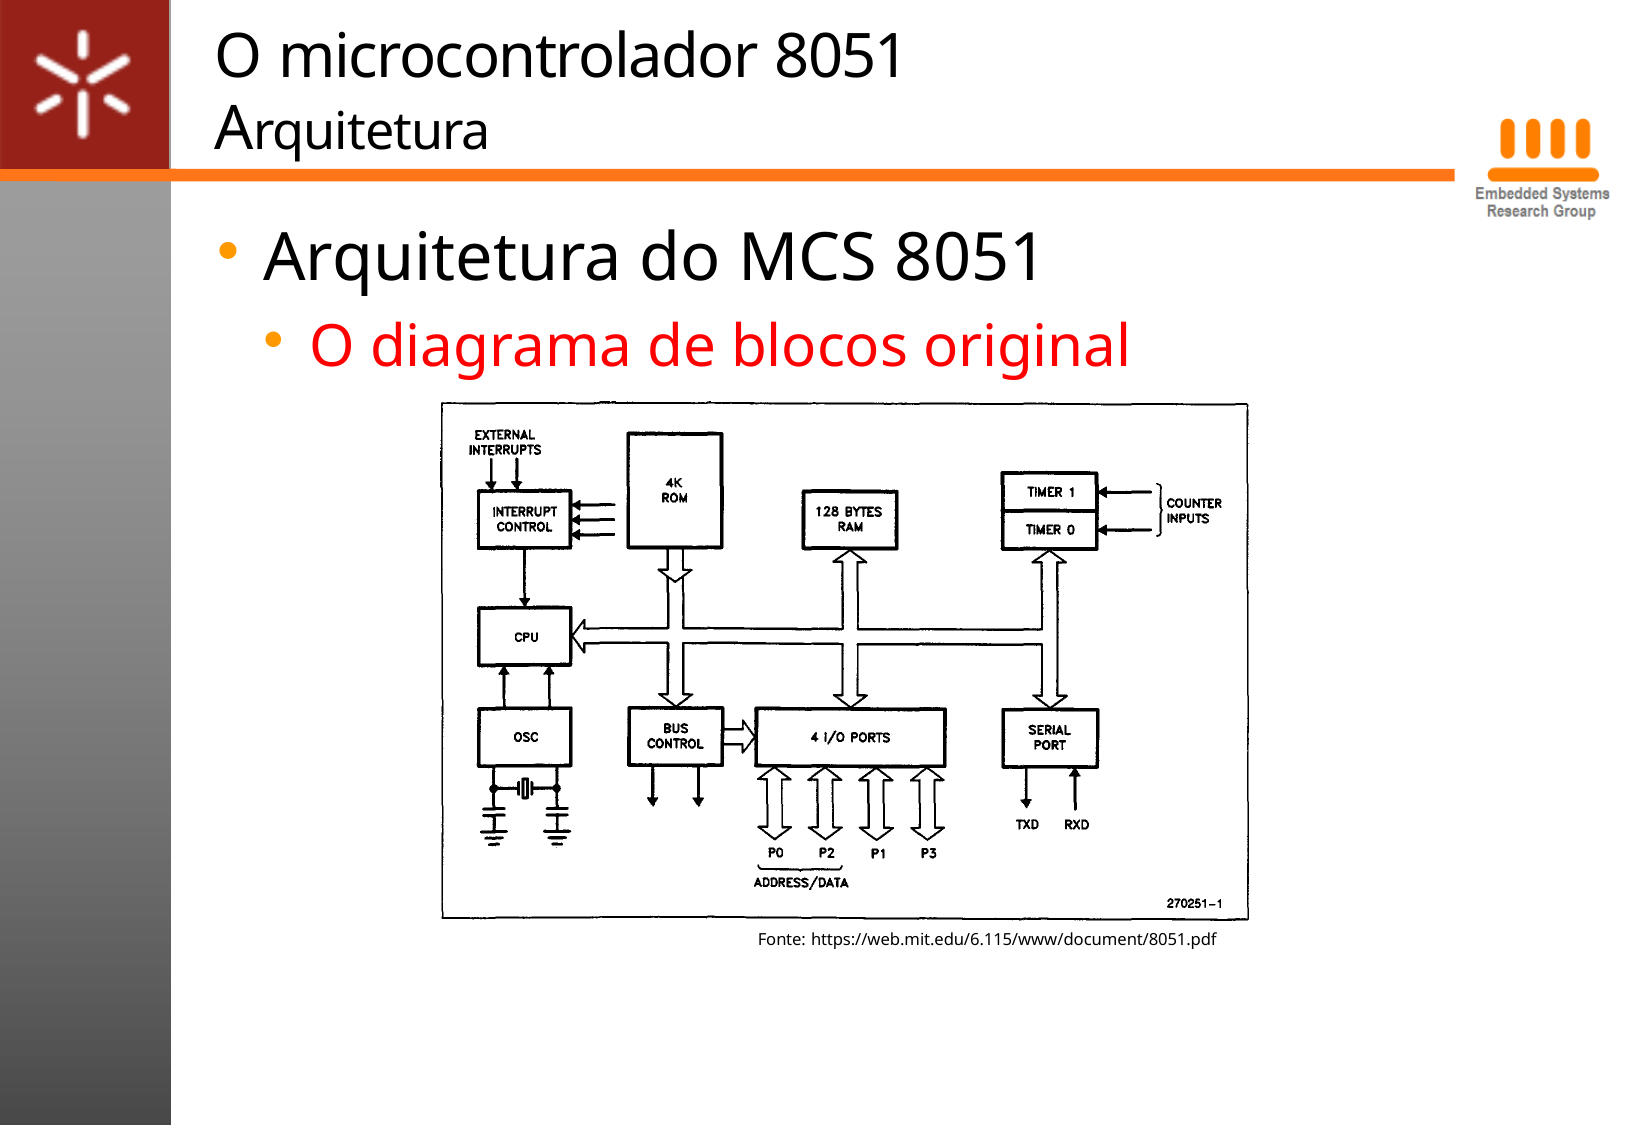

# O microcontrolador 8051 Arquitetura
Arquitetura do MCS 8051
O diagrama de blocos original
Fonte: https://web.mit.edu/6.115/www/document/8051.pdf